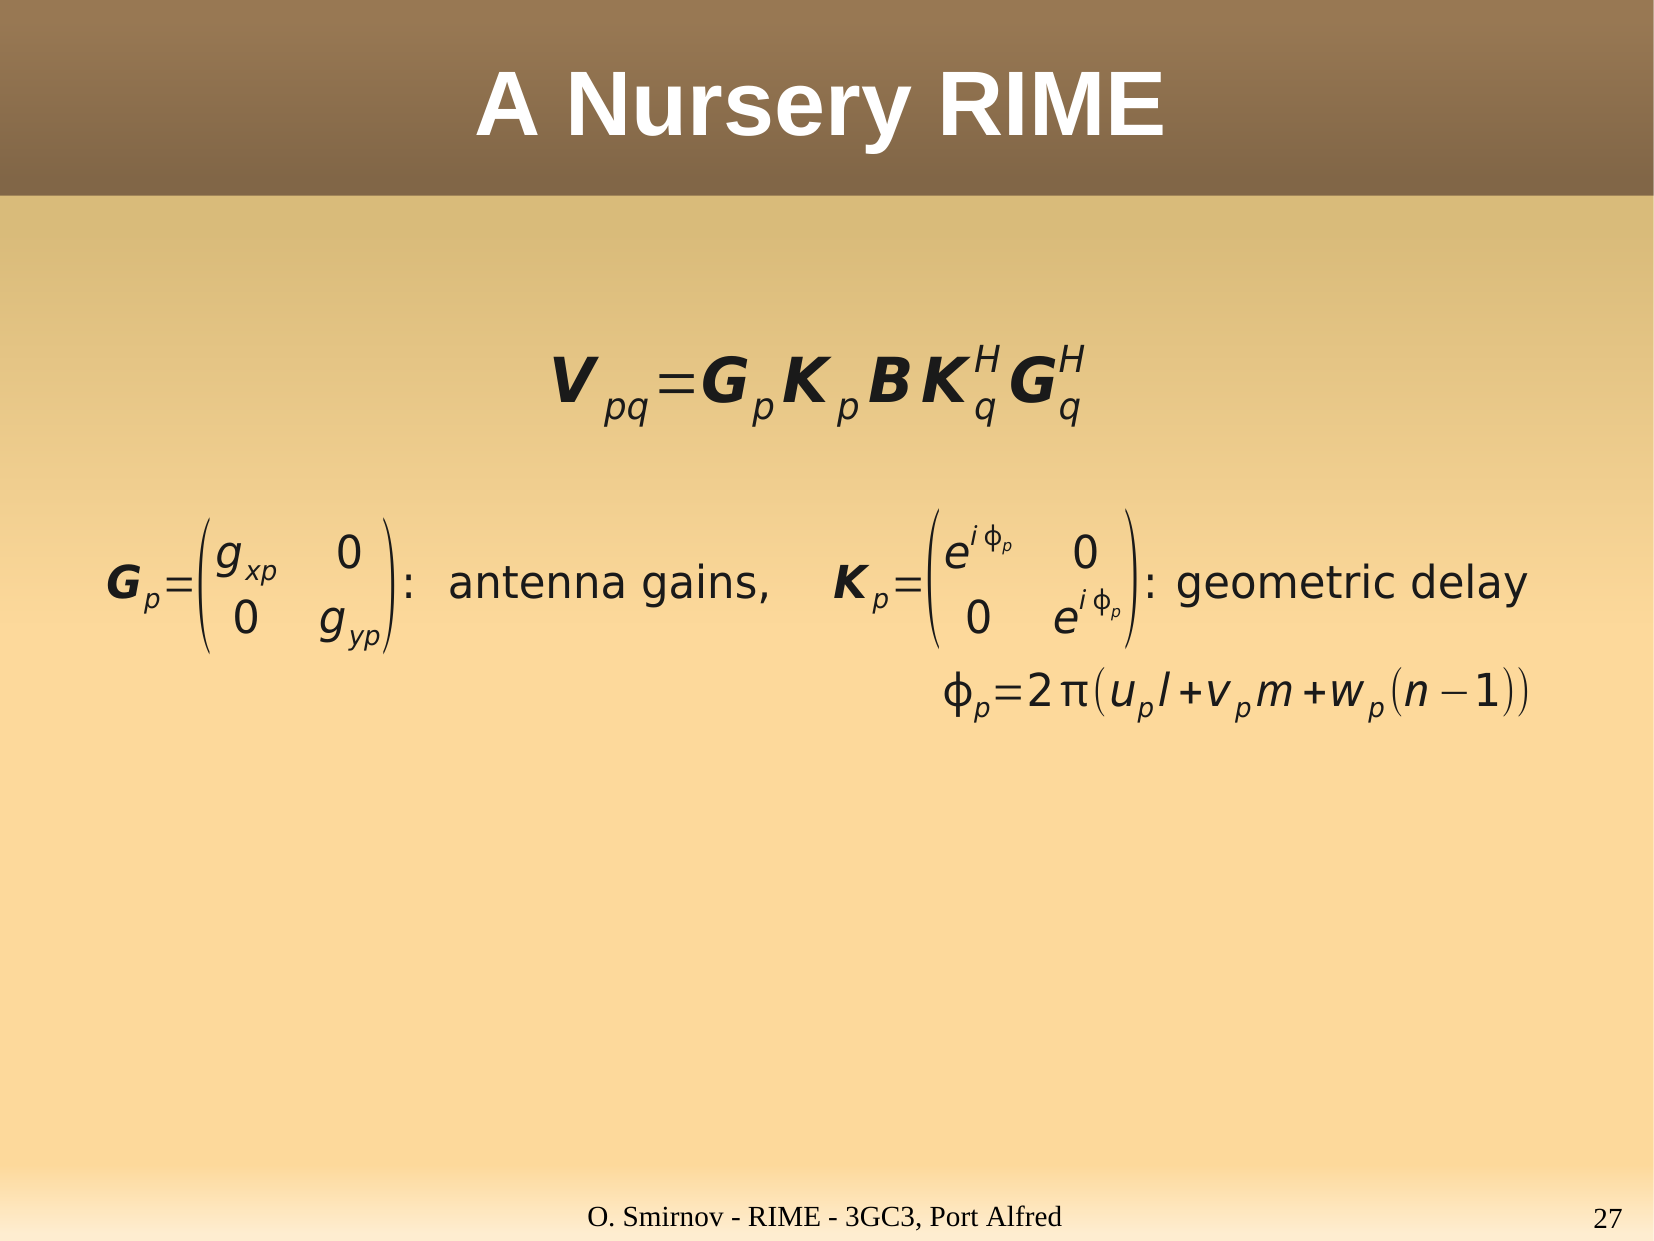

# A Nursery RIME
O. Smirnov - RIME - 3GC3, Port Alfred
27